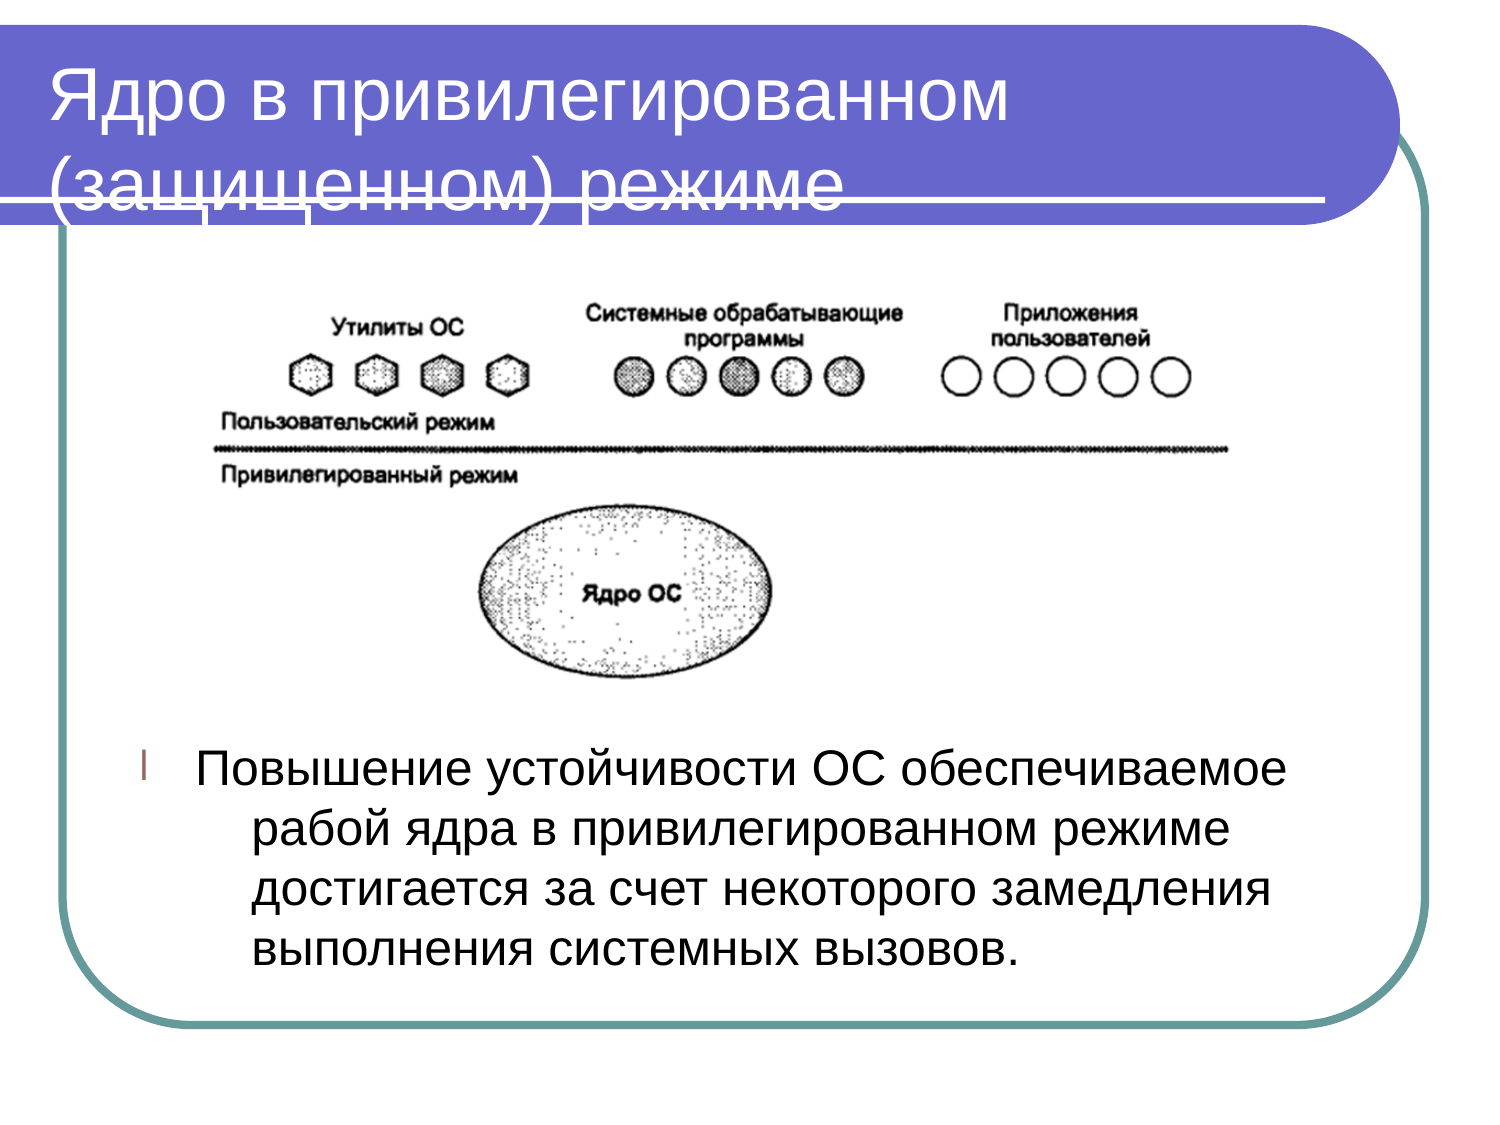

# Ядро в привилегированном (защищенном) режиме
Повышение устойчивости ОС обеспечиваемое рабой ядра в привилегированном режиме достигается за счет некоторого замедления выполнения системных вызовов.